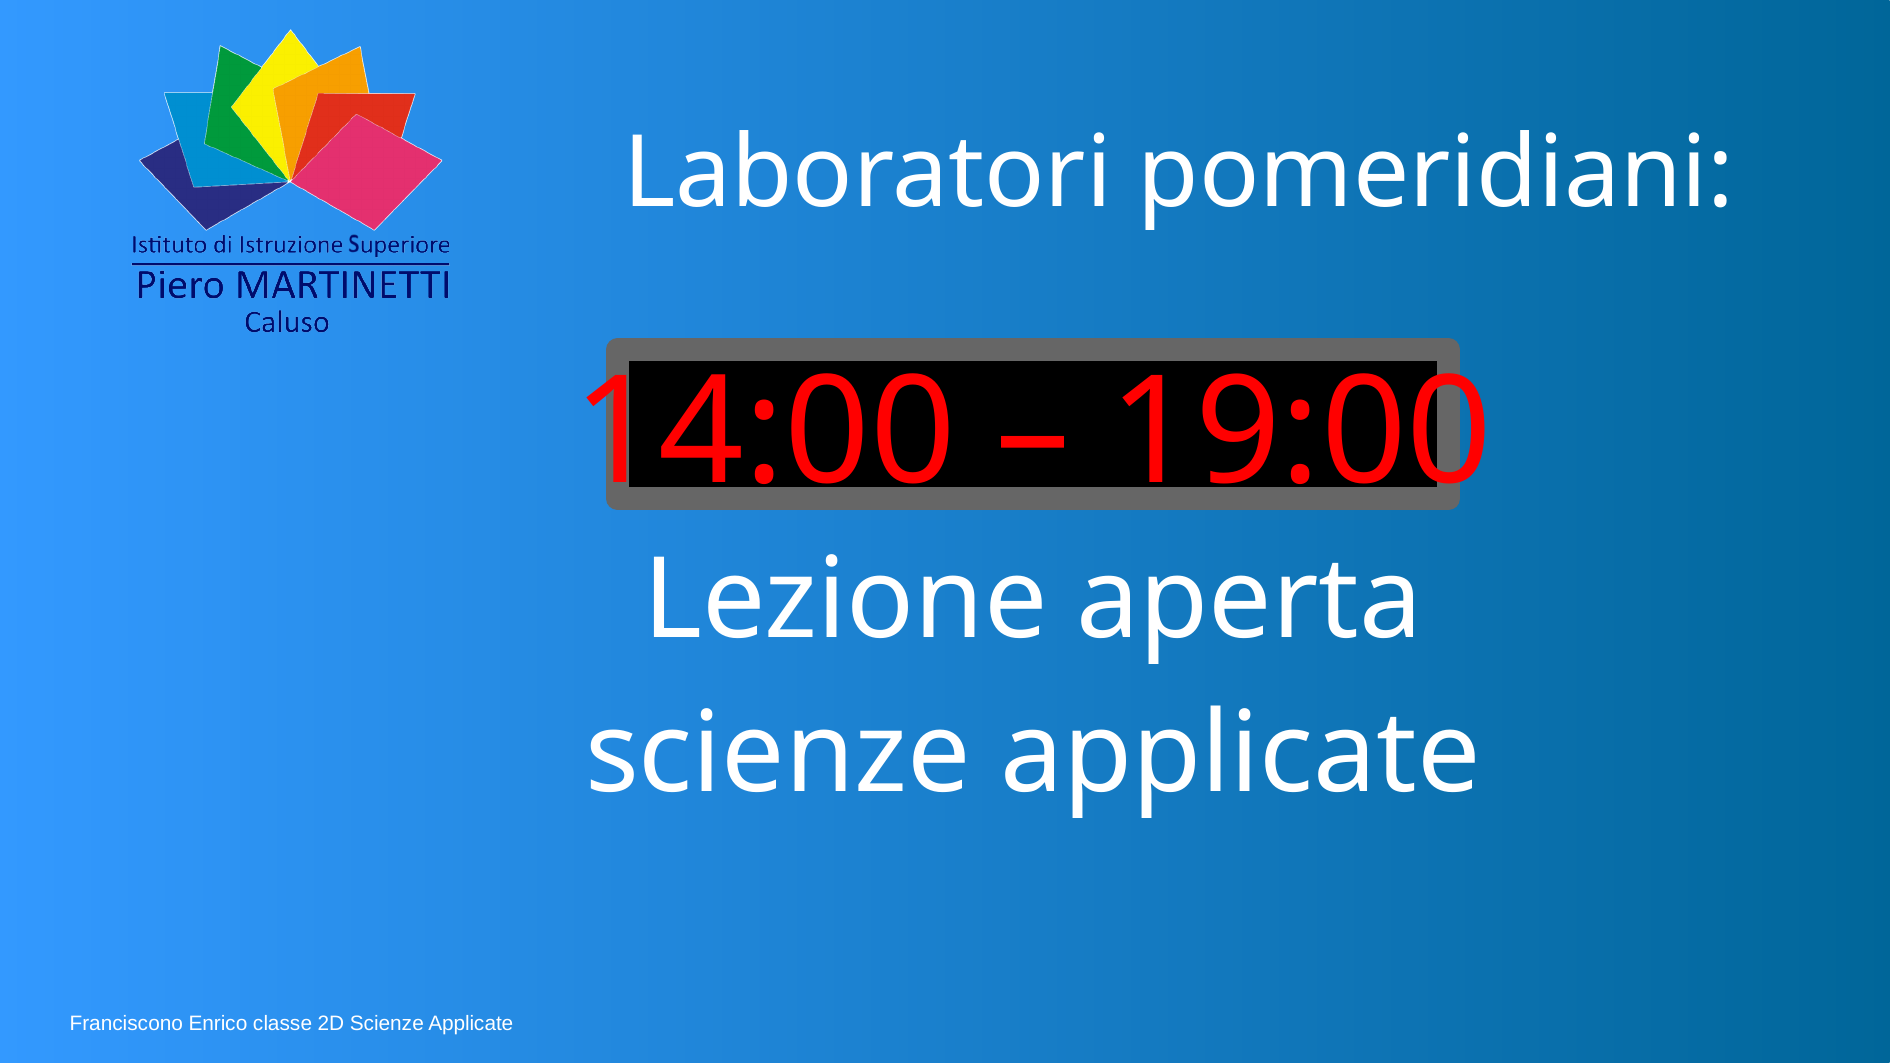

Laboratori pomeridiani:
14:00 – 19:00
Lezione aperta scienze applicate
Franciscono Enrico classe 2D Scienze Applicate